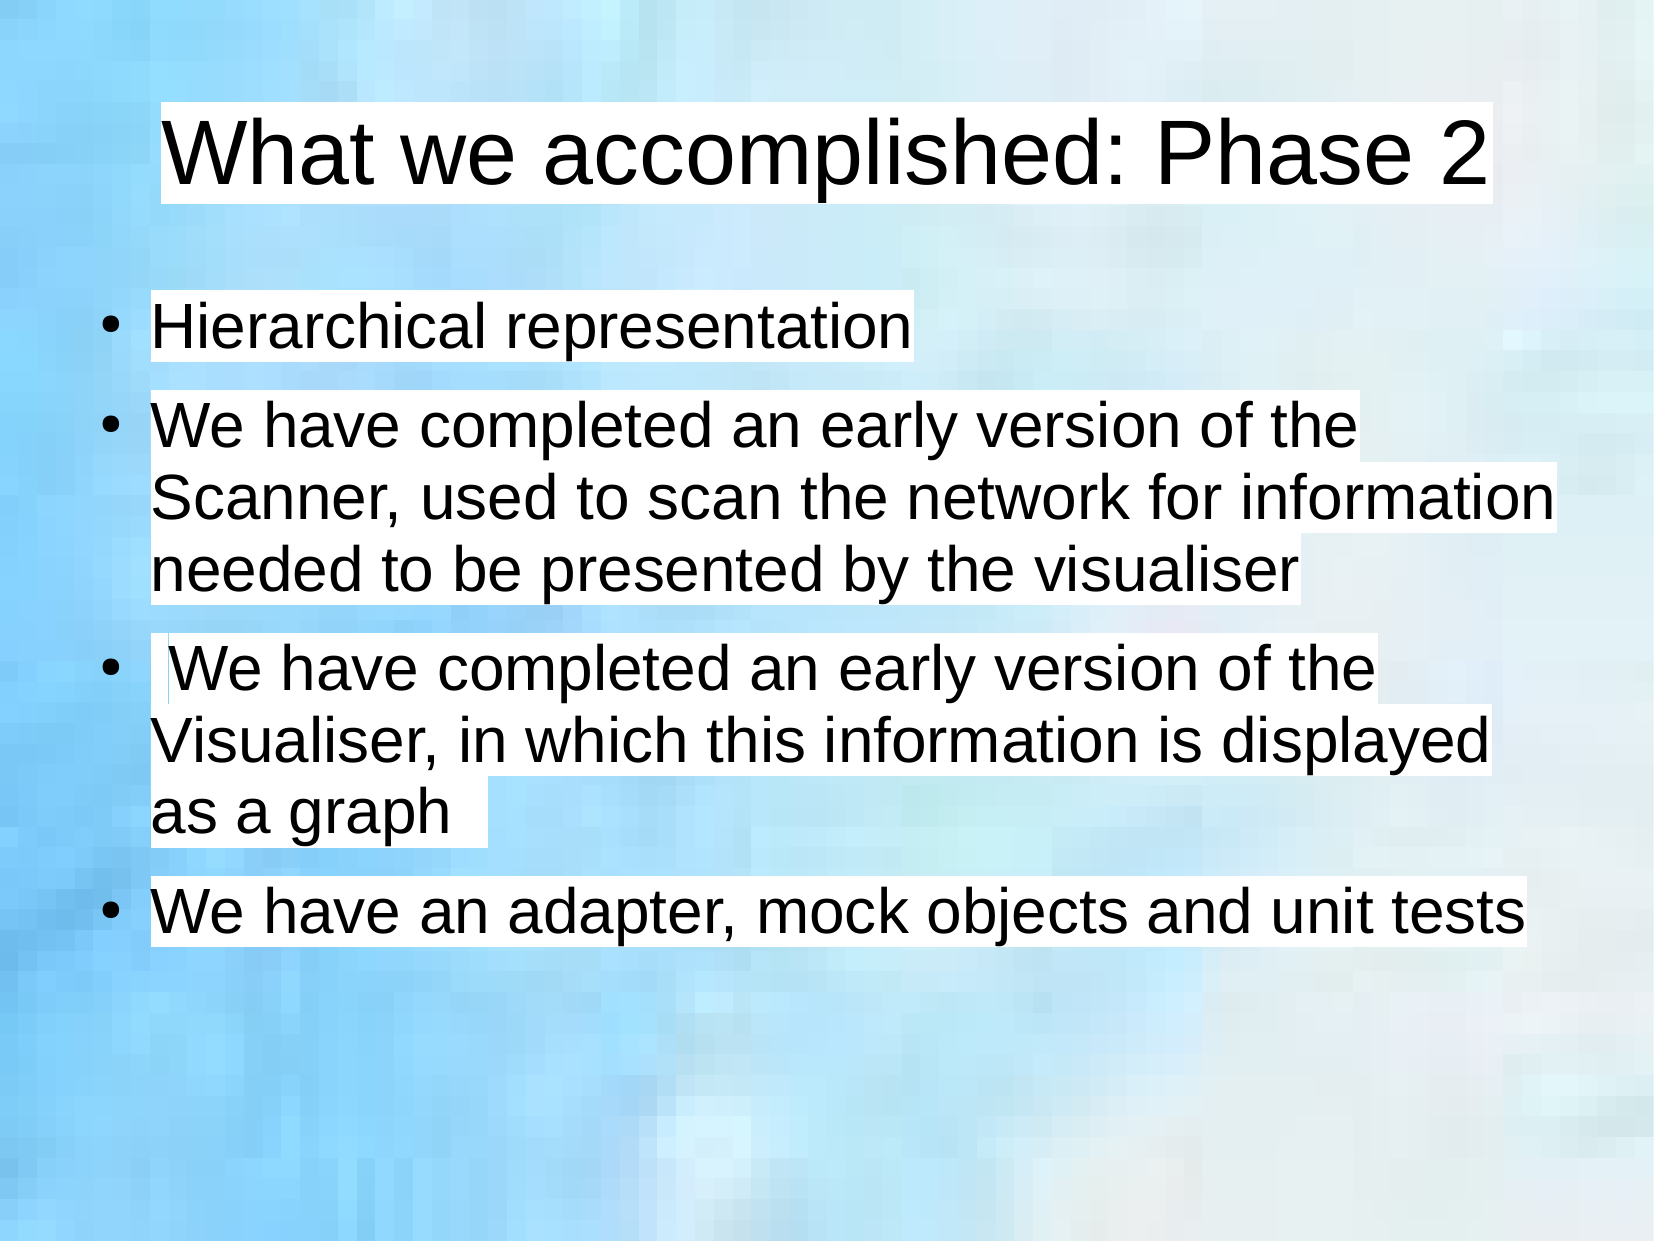

# What we accomplished: Phase 2
Hierarchical representation
We have completed an early version of the Scanner, used to scan the network for information needed to be presented by the visualiser
 We have completed an early version of the Visualiser, in which this information is displayed as a graph
We have an adapter, mock objects and unit tests